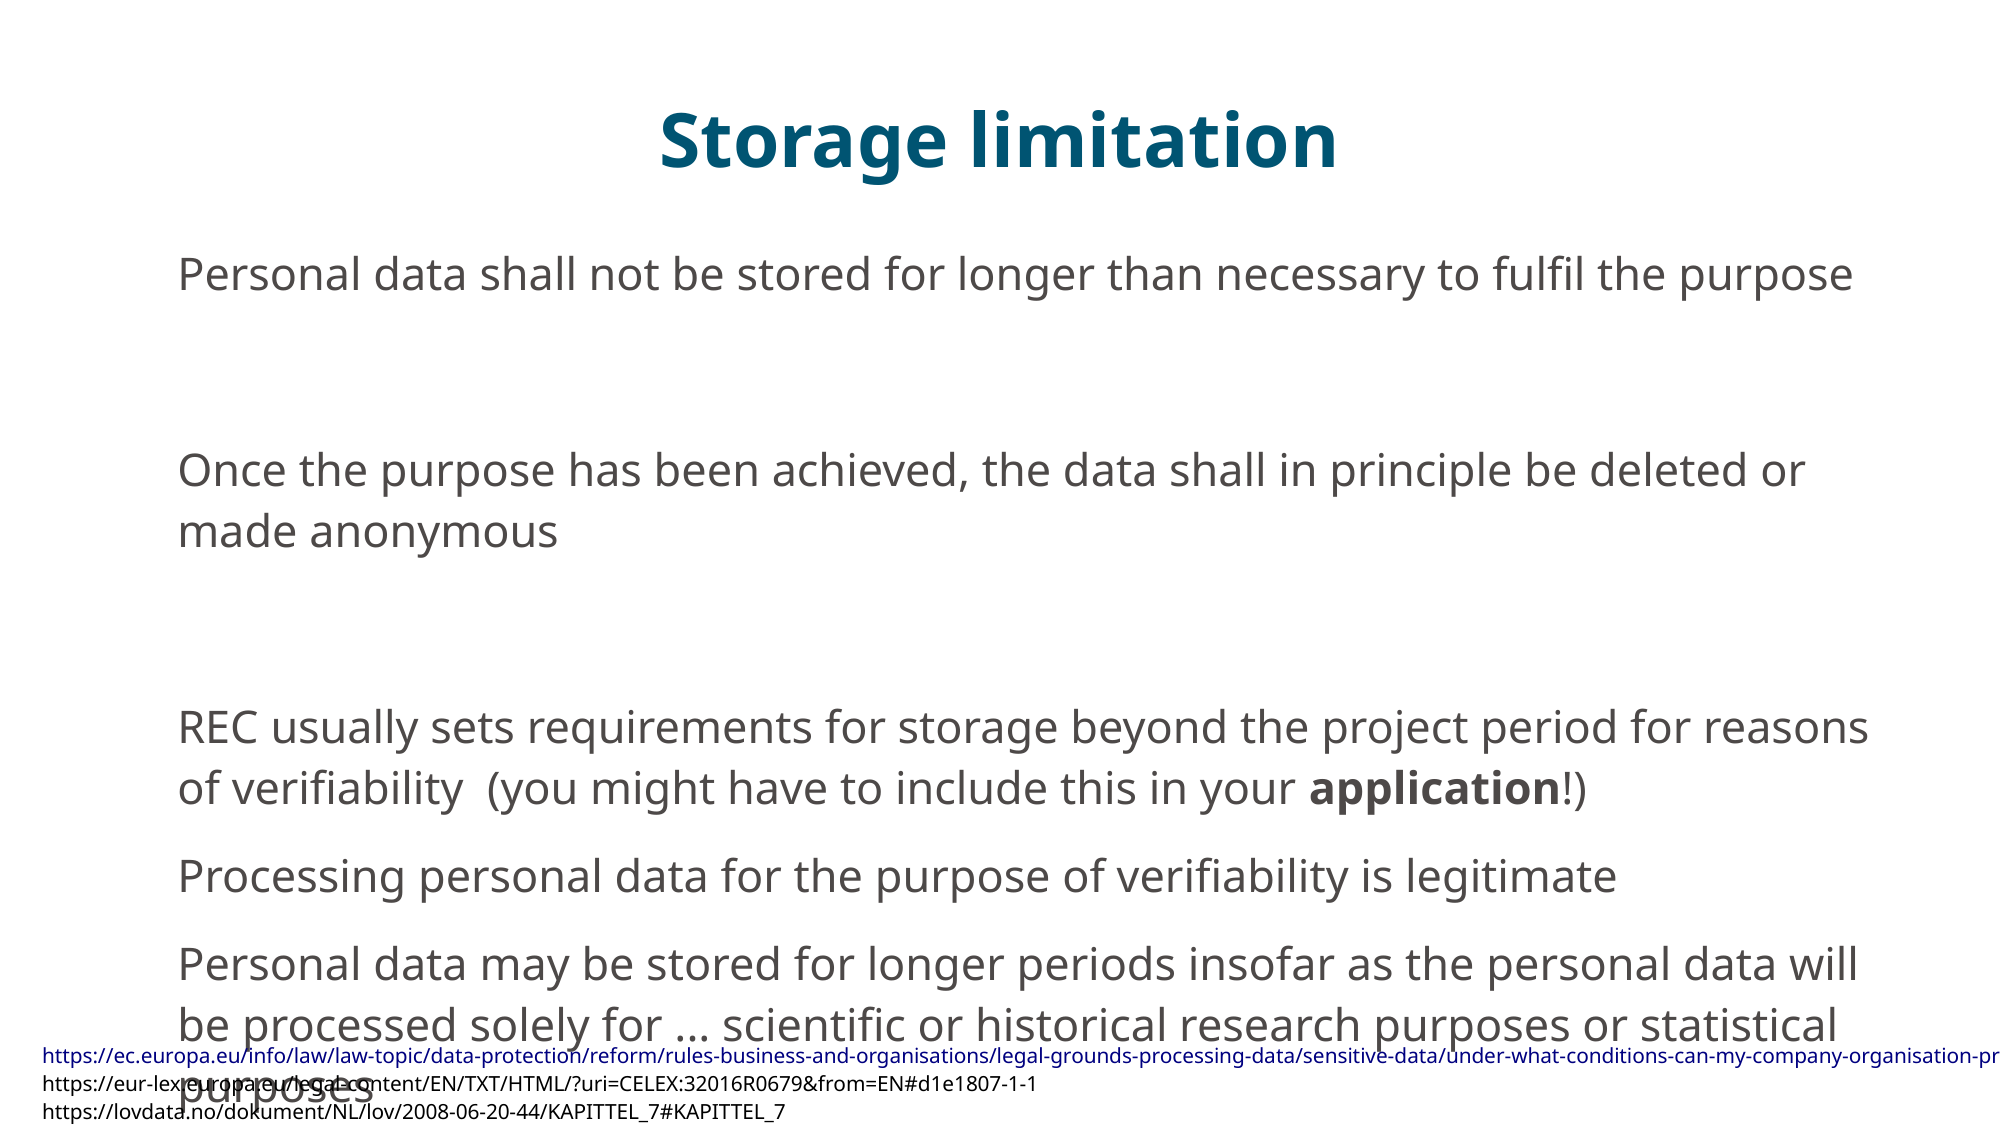

# Storage limitation
Personal data shall not be stored for longer than necessary to fulfil the purpose
Once the purpose has been achieved, the data shall in principle be deleted or made anonymous
REC usually sets requirements for storage beyond the project period for reasons of verifiability (you might have to include this in your application!)
Processing personal data for the purpose of verifiability is legitimate
Personal data may be stored for longer periods insofar as the personal data will be processed solely for ... scientific or historical research purposes or statistical purposes
https://ec.europa.eu/info/law/law-topic/data-protection/reform/rules-business-and-organisations/legal-grounds-processing-data/sensitive-data/under-what-conditions-can-my-company-organisation-process-sensitive-data_en
https://eur-lex.europa.eu/legal-content/EN/TXT/HTML/?uri=CELEX:32016R0679&from=EN#d1e1807-1-1
https://lovdata.no/dokument/NL/lov/2008-06-20-44/KAPITTEL_7#KAPITTEL_7